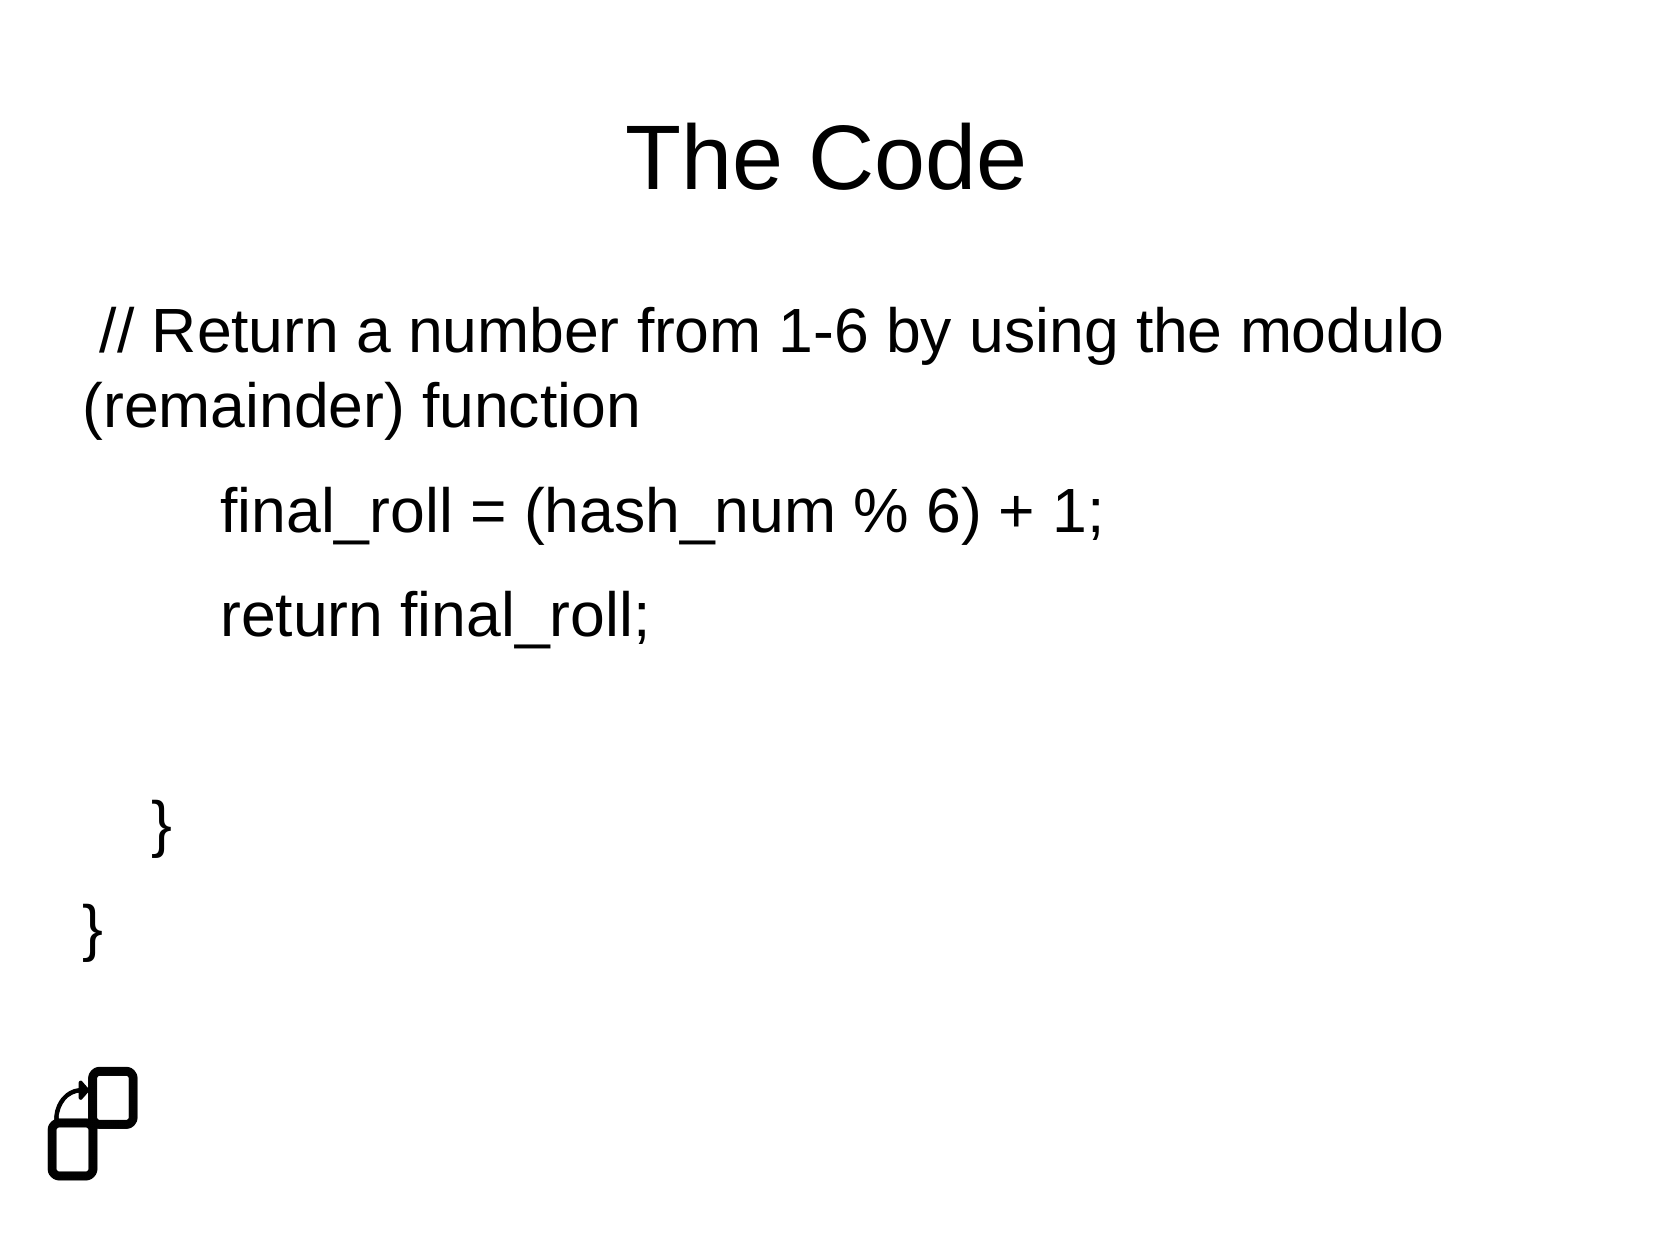

The Code
# // Return a number from 1-6 by using the modulo (remainder) function
 final_roll = (hash_num % 6) + 1;
 return final_roll;
 }
}